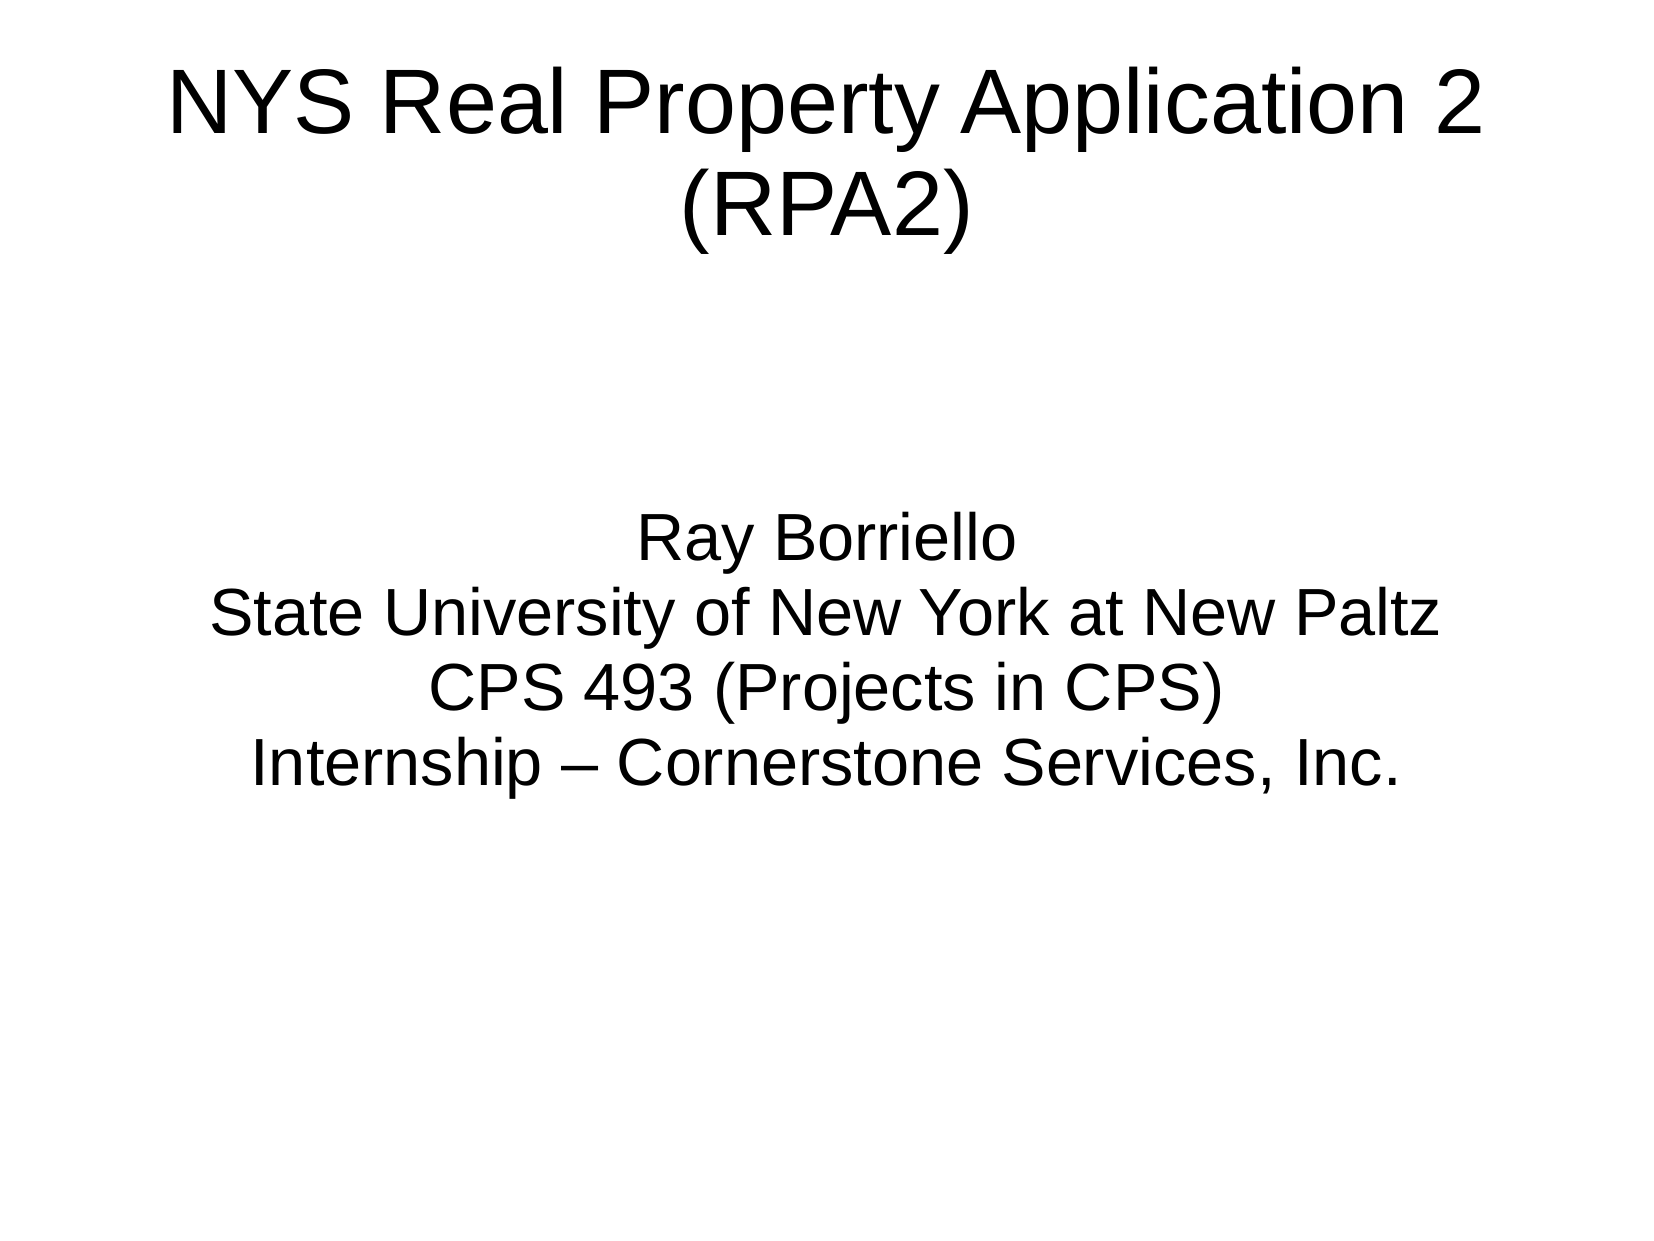

# NYS Real Property Application 2 (RPA2)
Ray Borriello
State University of New York at New Paltz
CPS 493 (Projects in CPS)
Internship – Cornerstone Services, Inc.